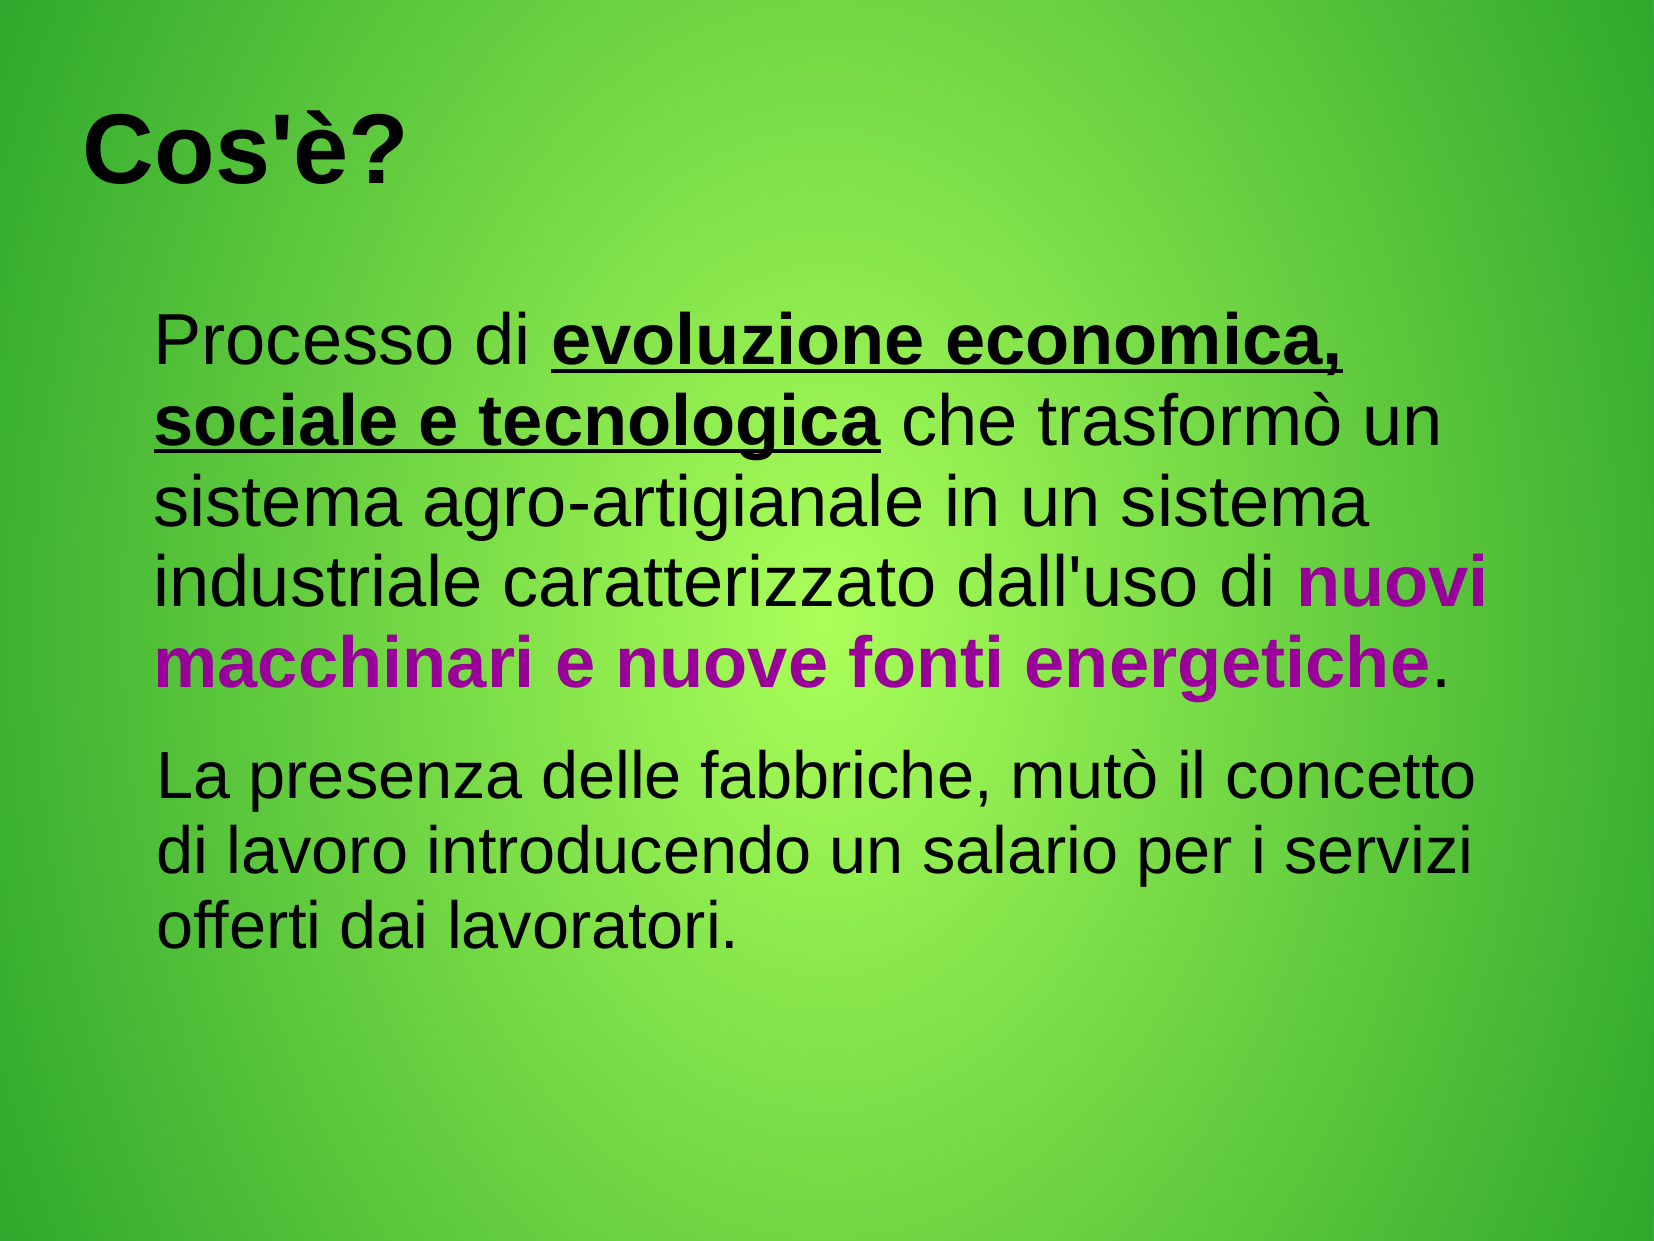

# Cos'è?
Processo di evoluzione economica, sociale e tecnologica che trasformò un sistema agro-artigianale in un sistema industriale caratterizzato dall'uso di nuovi macchinari e nuove fonti energetiche.
La presenza delle fabbriche, mutò il concetto di lavoro introducendo un salario per i servizi offerti dai lavoratori.